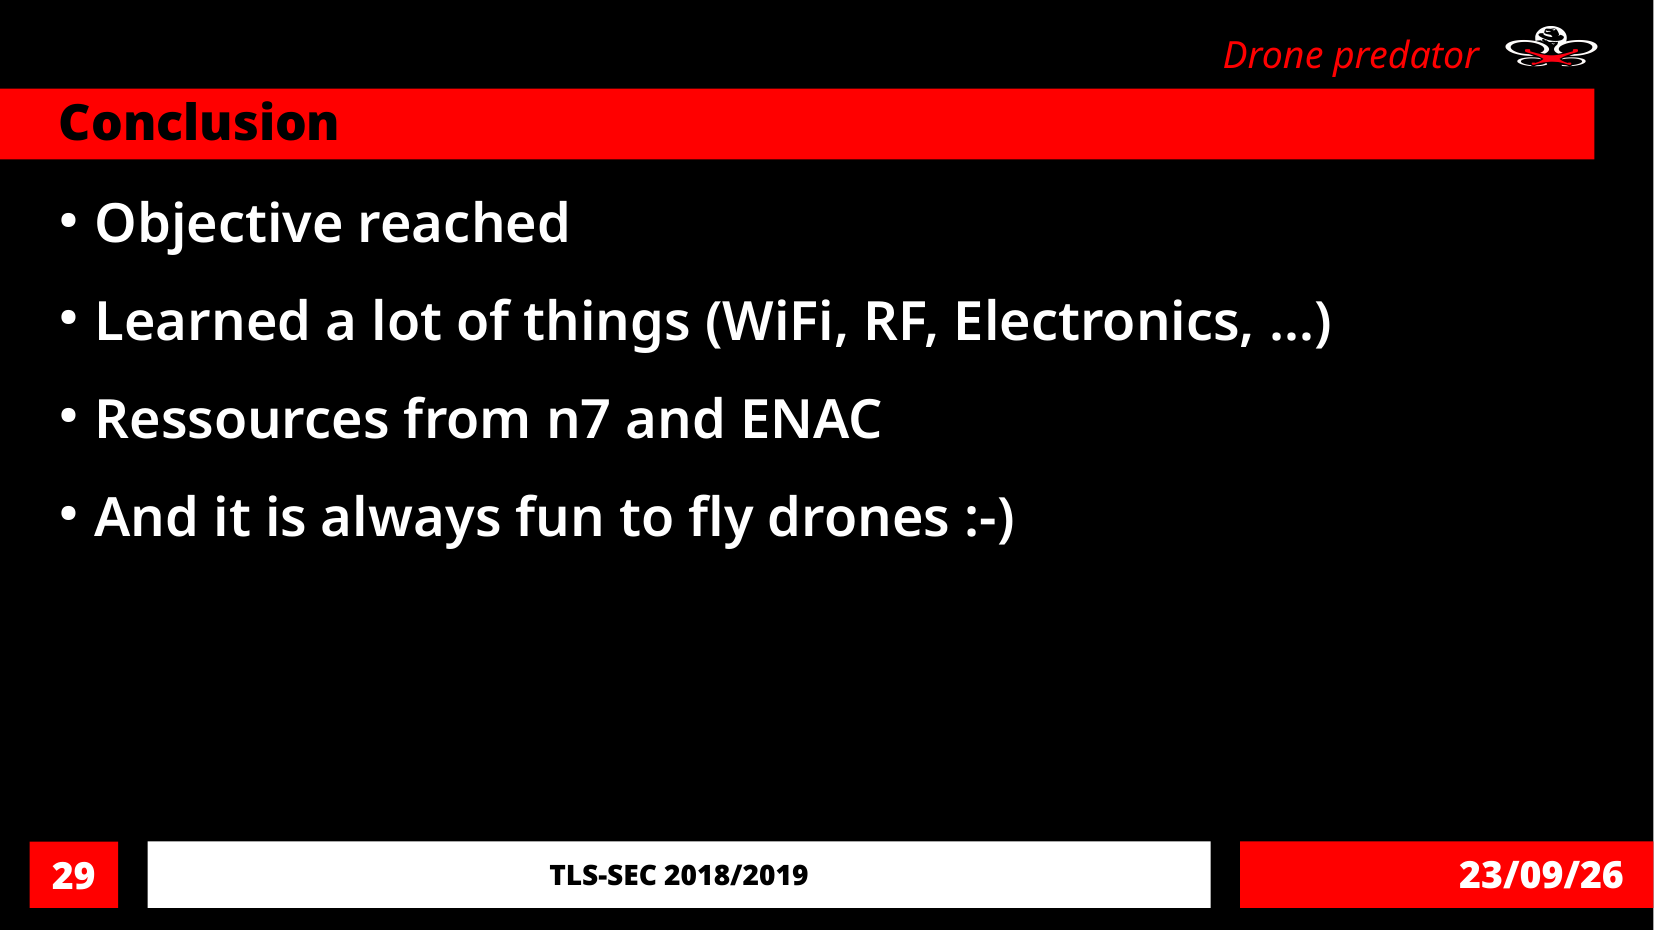

# Conclusion
Objective reached
Learned a lot of things (WiFi, RF, Electronics, …)
Ressources from n7 and ENAC
And it is always fun to fly drones :-)
29